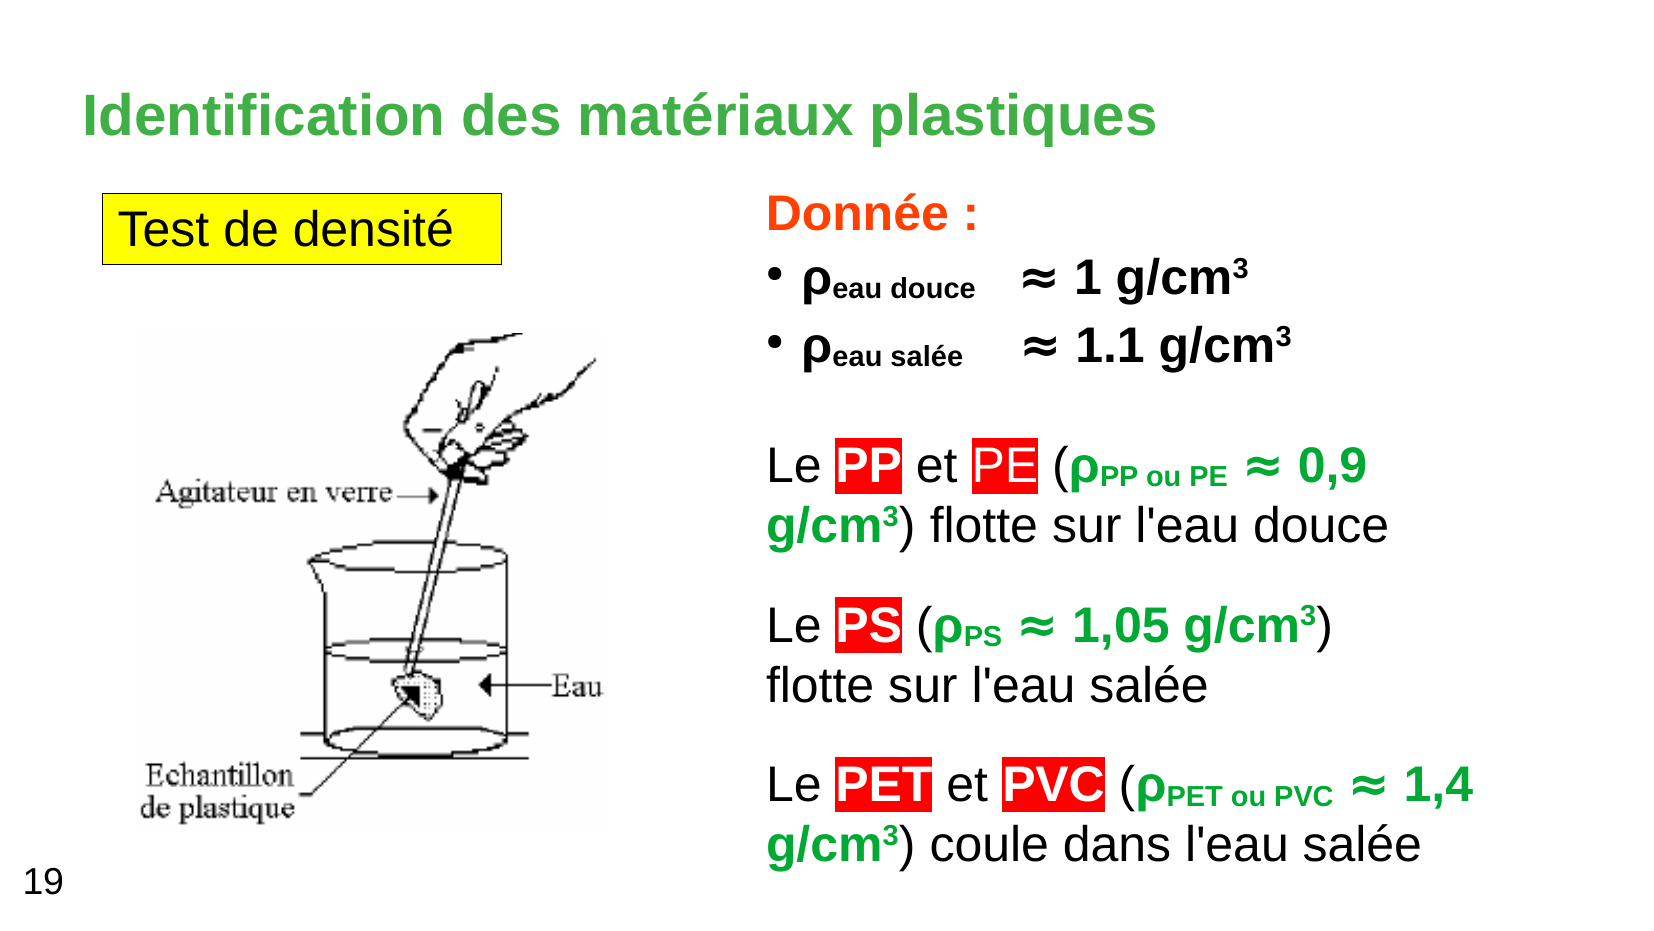

# Identification des matériaux plastiques
Donnée :
ρeau douce ≈ 1 g/cm3
ρeau salée ≈ 1.1 g/cm3
Test de densité
Le PP et PE (ρPP ou PE ≈ 0,9 g/cm3) flotte sur l'eau douce
Le PS (ρPS ≈ 1,05 g/cm3) flotte sur l'eau salée
Le PET et PVC (ρPET ou PVC ≈ 1,4 g/cm3) coule dans l'eau salée